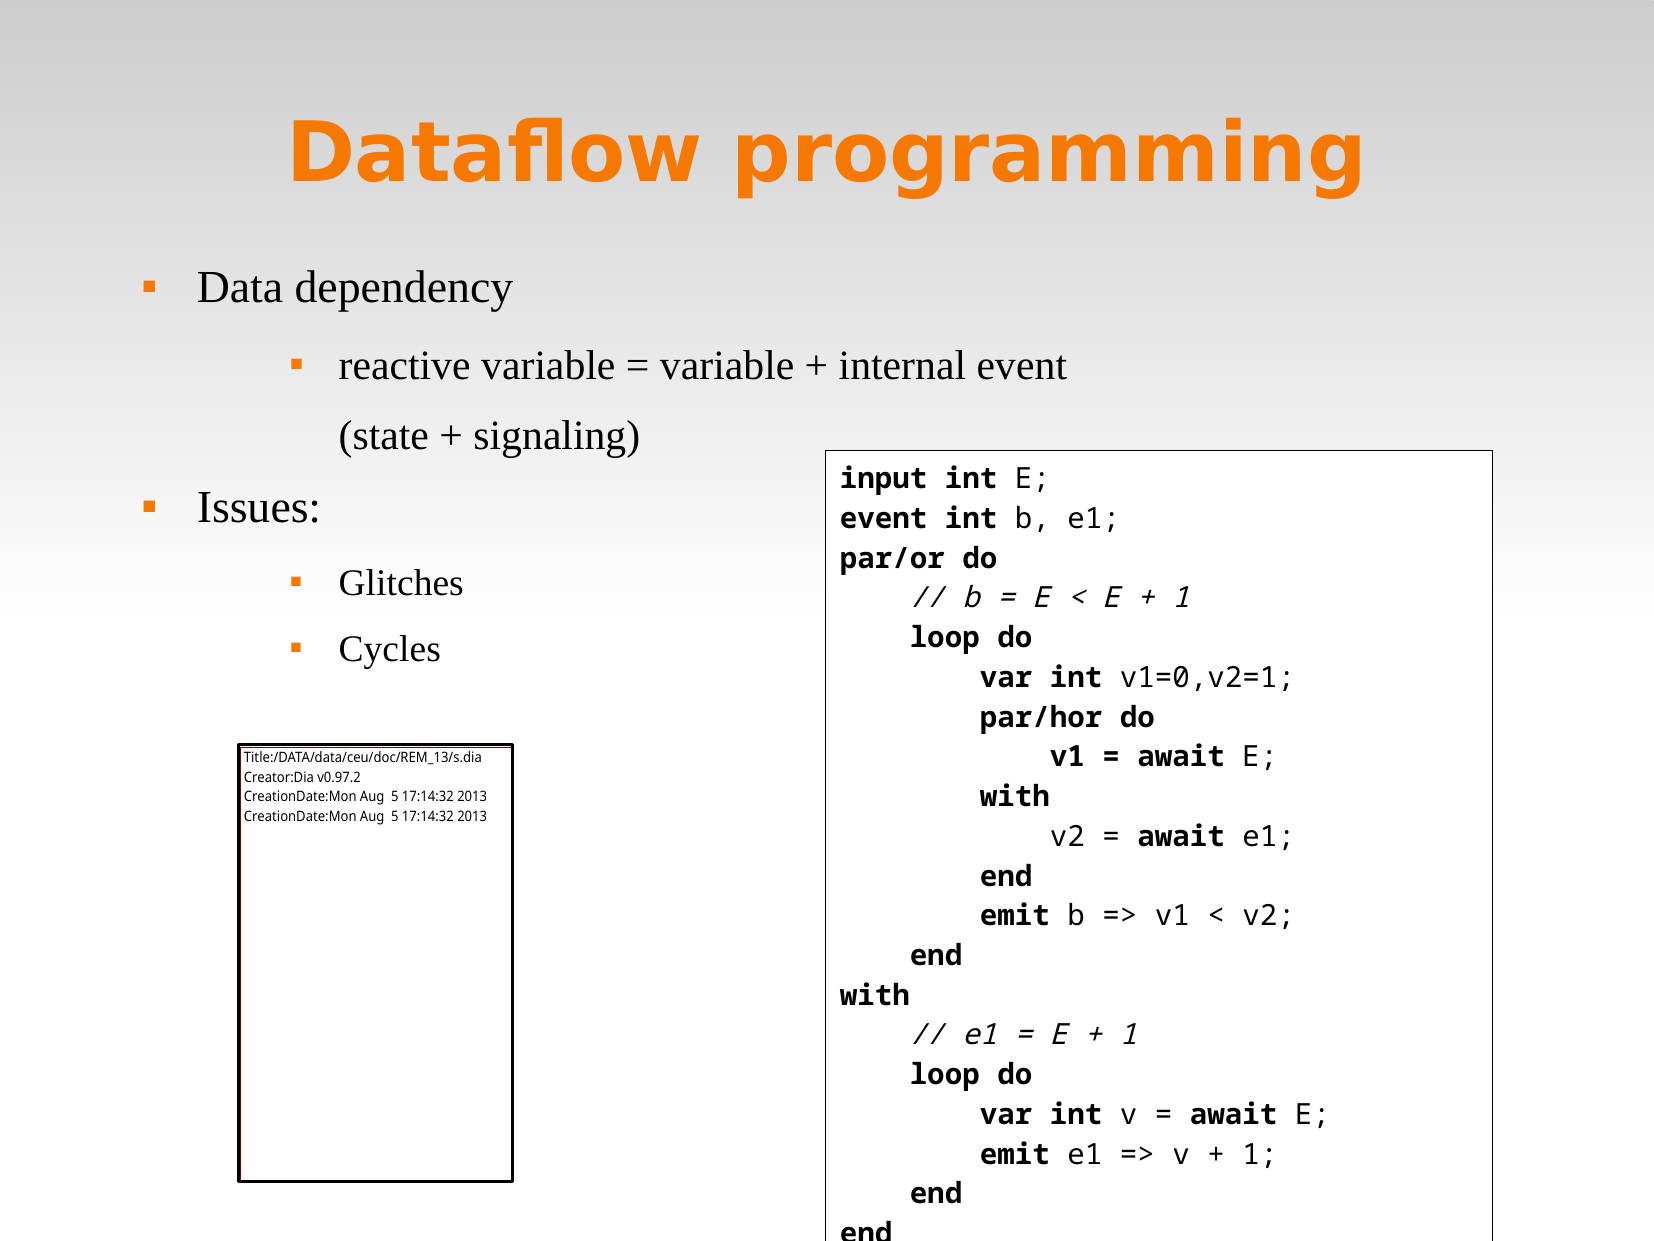

# Dataflow programming
Data dependency
reactive variable = variable + internal event
(state + signaling)
Issues:
Glitches
Cycles
input int E;
event int b, e1;
par/or do
 // b = E < E + 1
 loop do
 var int v1=0,v2=1;
 par/hor do
 v1 = await E;
 with
 v2 = await e1;
 end
 emit b => v1 < v2;
 end
with
 // e1 = E + 1
 loop do
 var int v = await E;
 emit e1 => v + 1;
 end
end